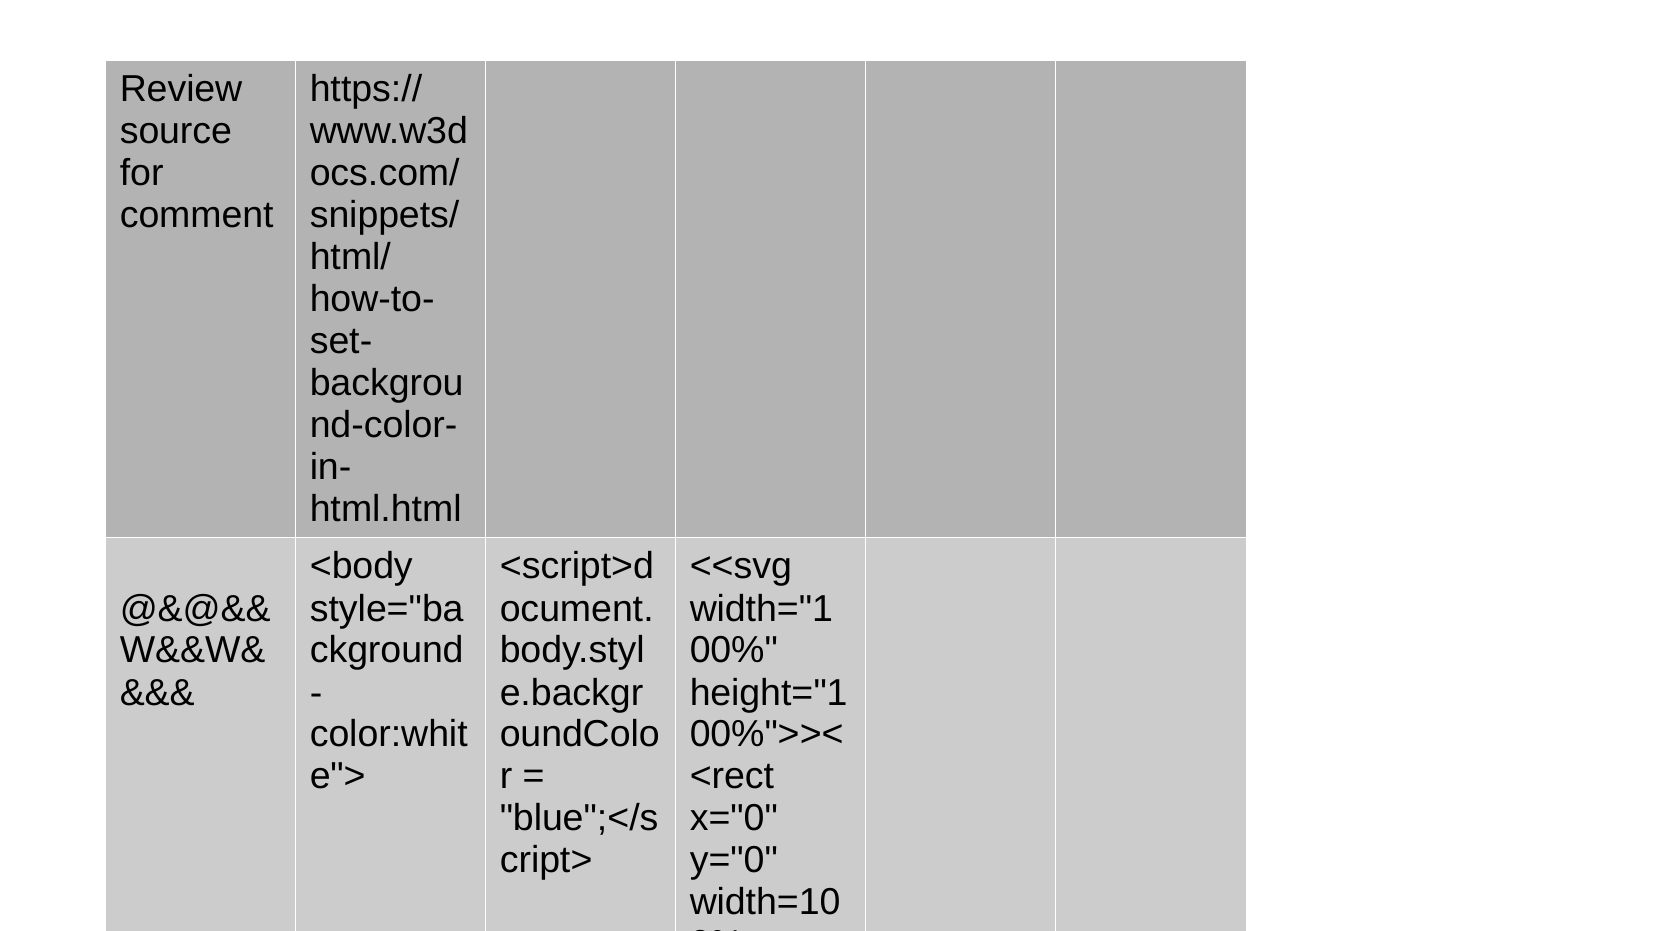

| Review source for comment | https://www.w3docs.com/snippets/html/how-to-set-background-color-in-html.html | | | | |
| --- | --- | --- | --- | --- | --- |
| @&@&&W&&W&&&& | <body style="background-color:white"> | <script>document.body.style.backgroundColor = "blue";</script> | <<svg width="100%" height="100%">><<rect x="0" y="0" width=100% height="90" style="fill:white;" />> <<rect x="0" y="91" width=100% height="50" style="fill:blue;" />><</svg>> | | |